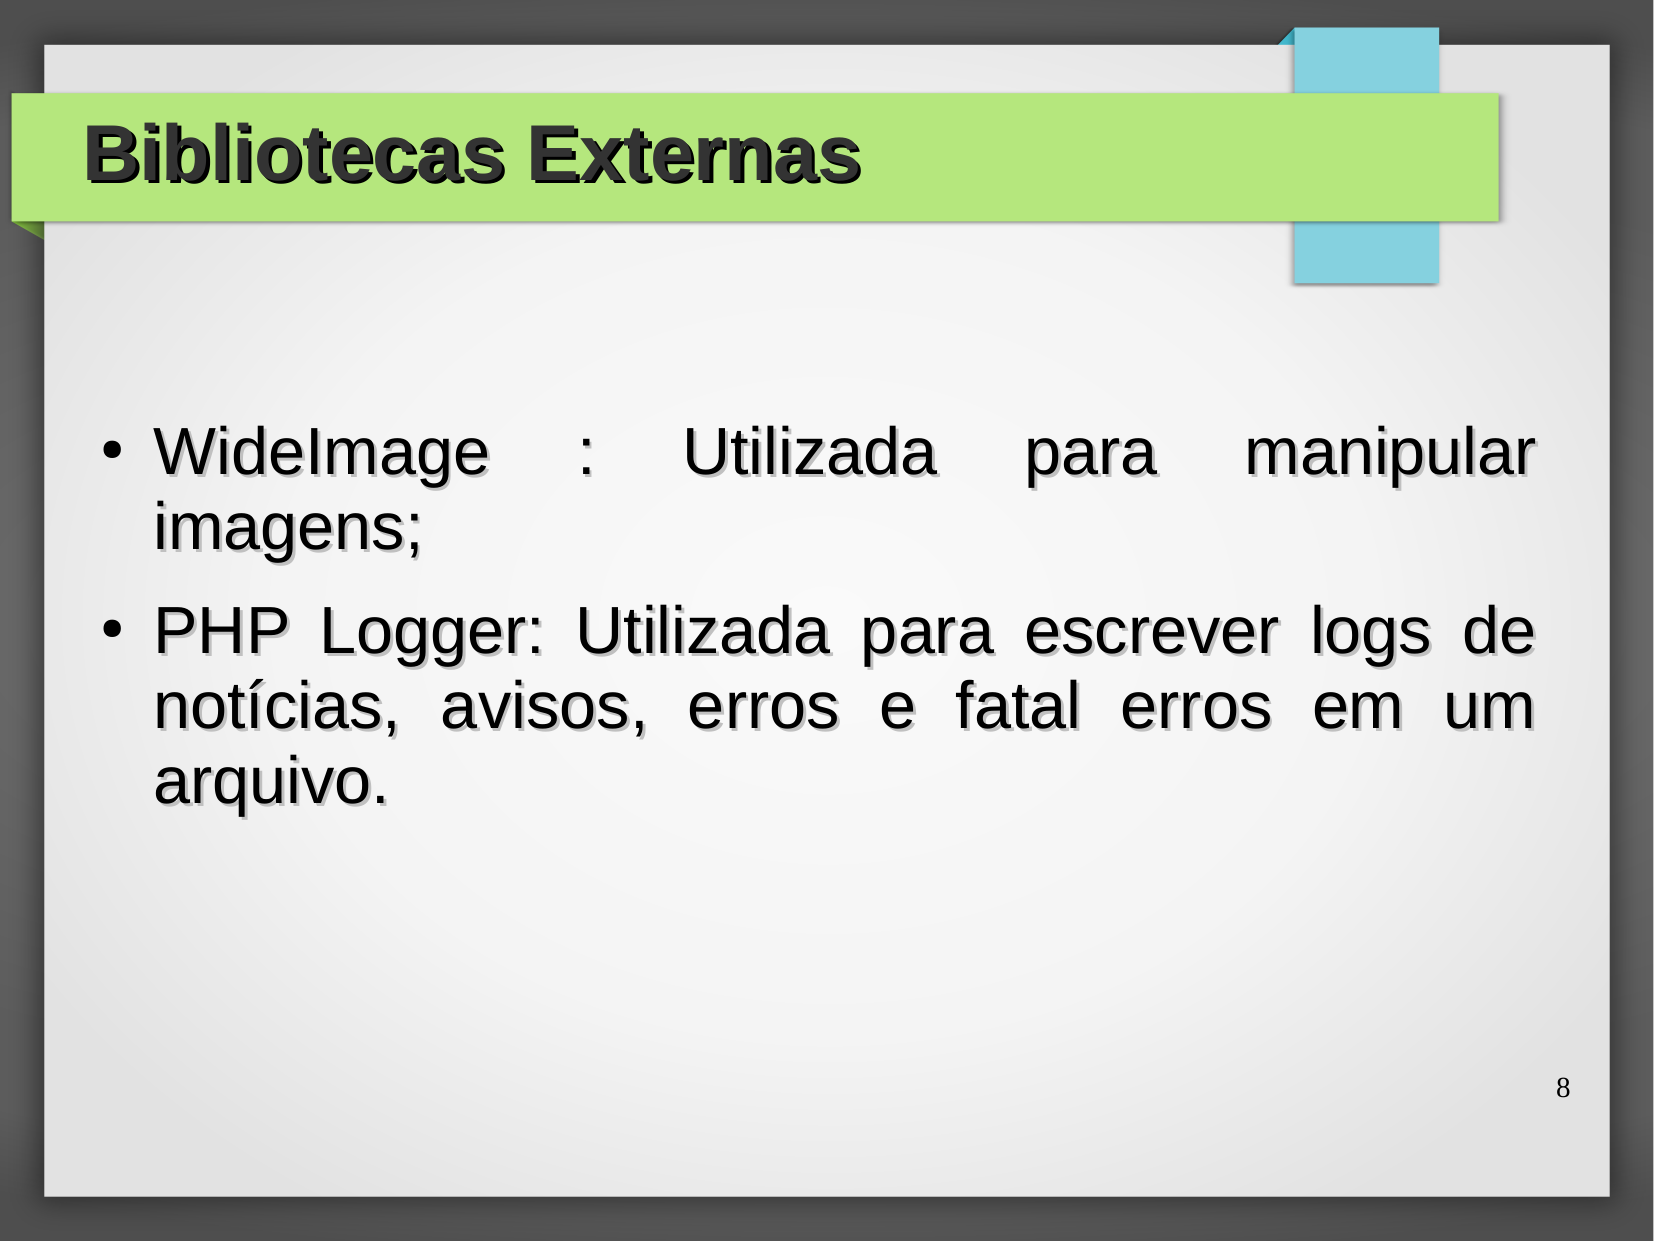

# Bibliotecas Externas
WideImage : Utilizada para manipular imagens;
PHP Logger: Utilizada para escrever logs de notícias, avisos, erros e fatal erros em um arquivo.
8